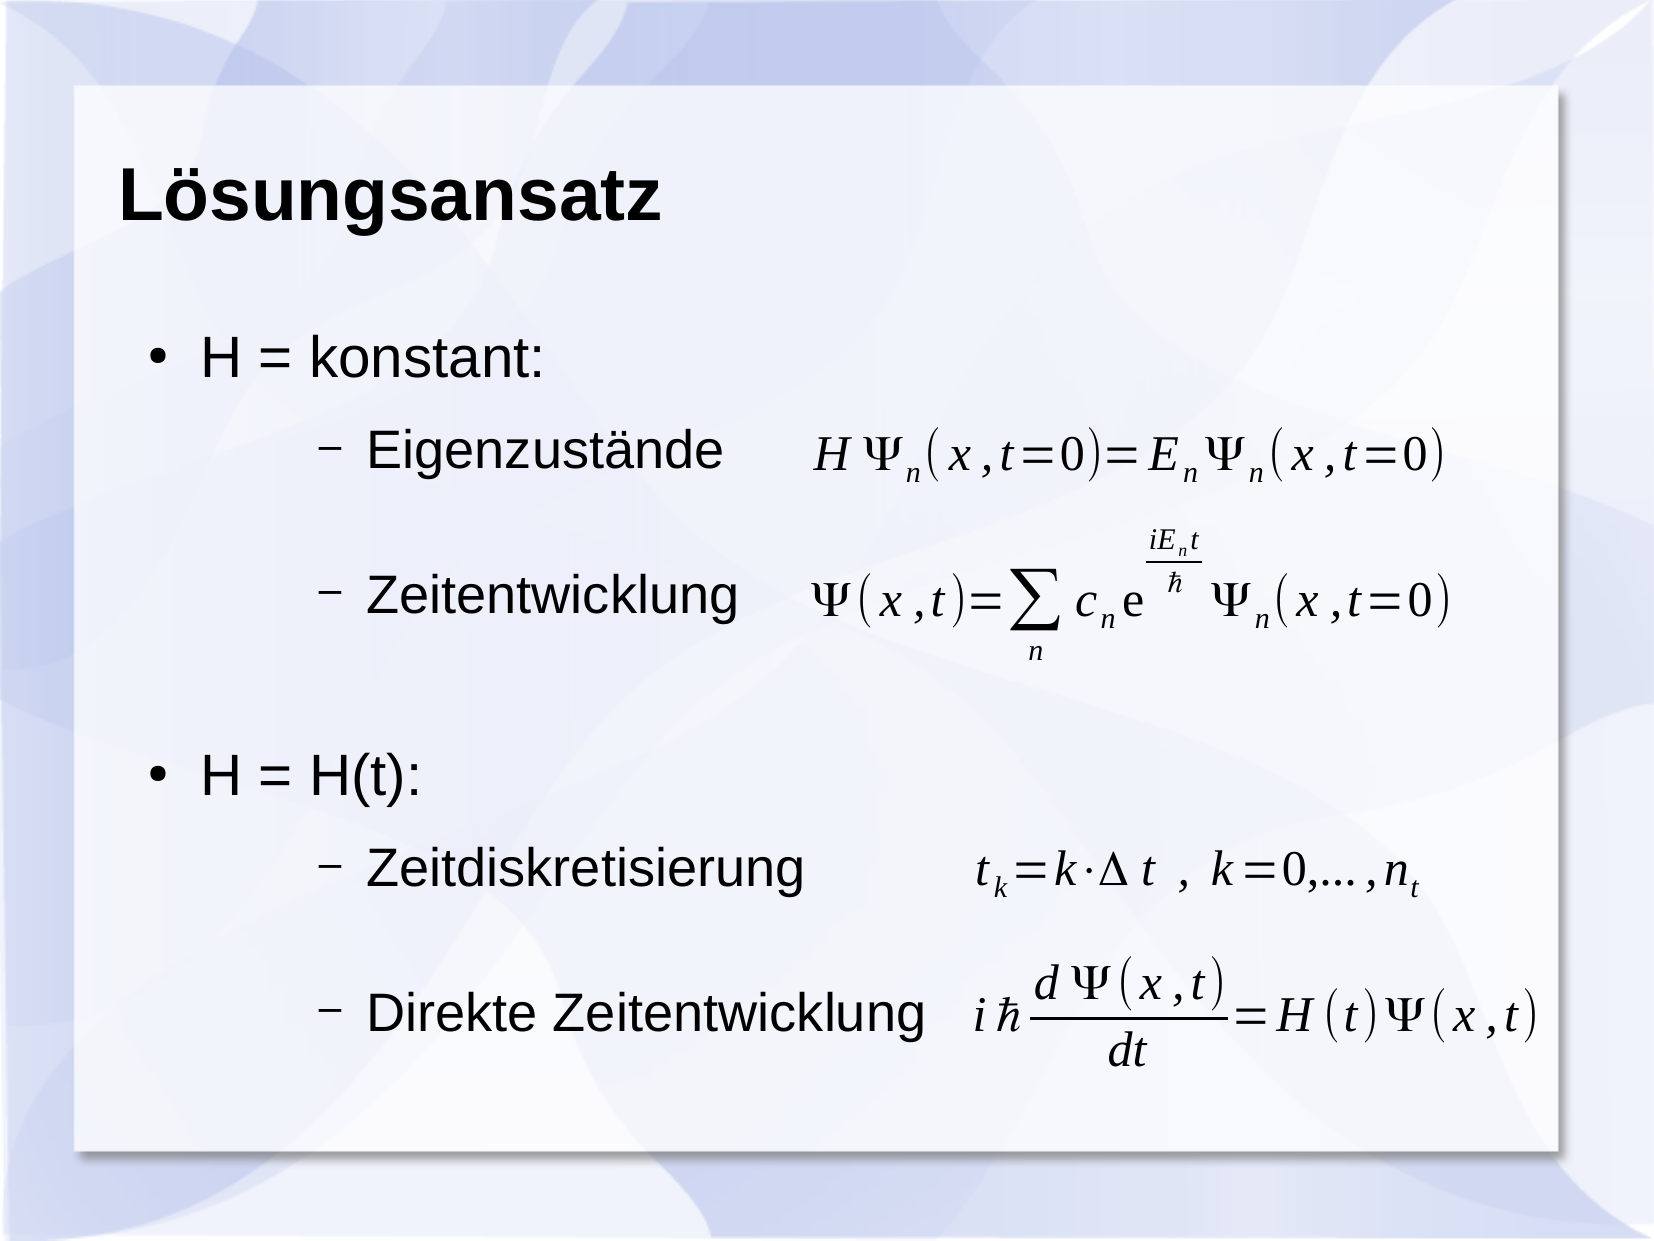

# Lösungsansatz
H = konstant:
Eigenzustände
Zeitentwicklung
H = H(t):
Zeitdiskretisierung
Direkte Zeitentwicklung